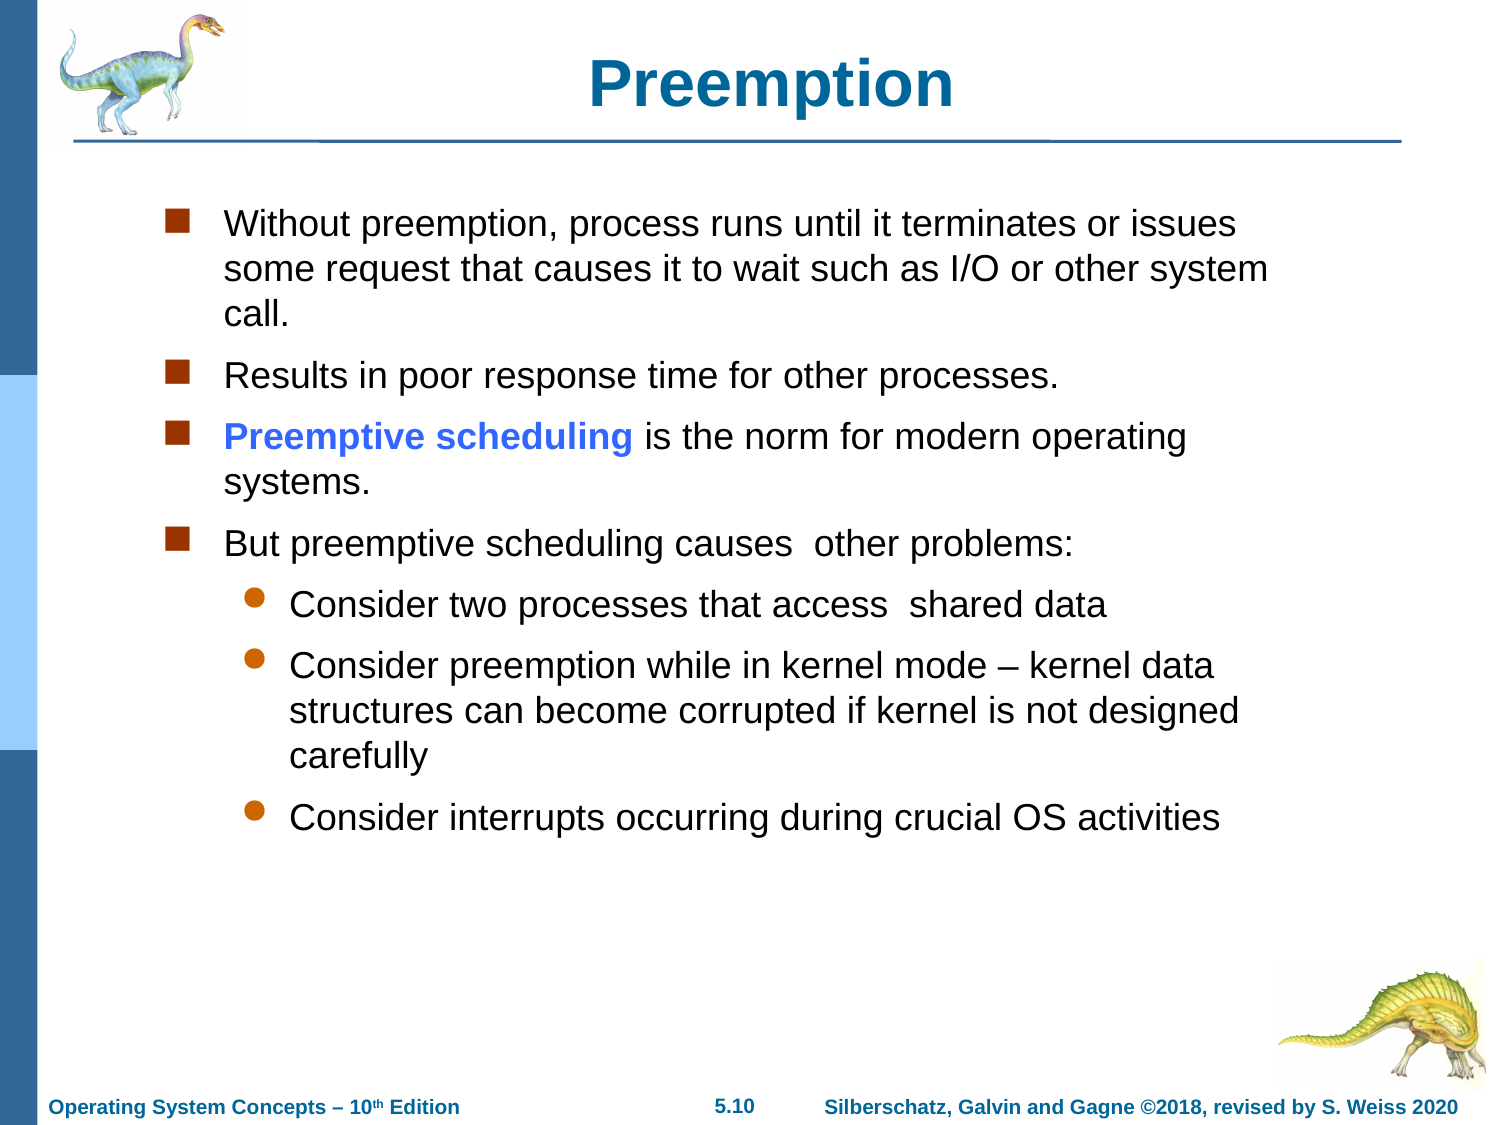

Preemption
Without preemption, process runs until it terminates or issues some request that causes it to wait such as I/O or other system call.
Results in poor response time for other processes.
Preemptive scheduling is the norm for modern operating systems.
But preemptive scheduling causes other problems:
Consider two processes that access shared data
Consider preemption while in kernel mode – kernel data structures can become corrupted if kernel is not designed carefully
Consider interrupts occurring during crucial OS activities